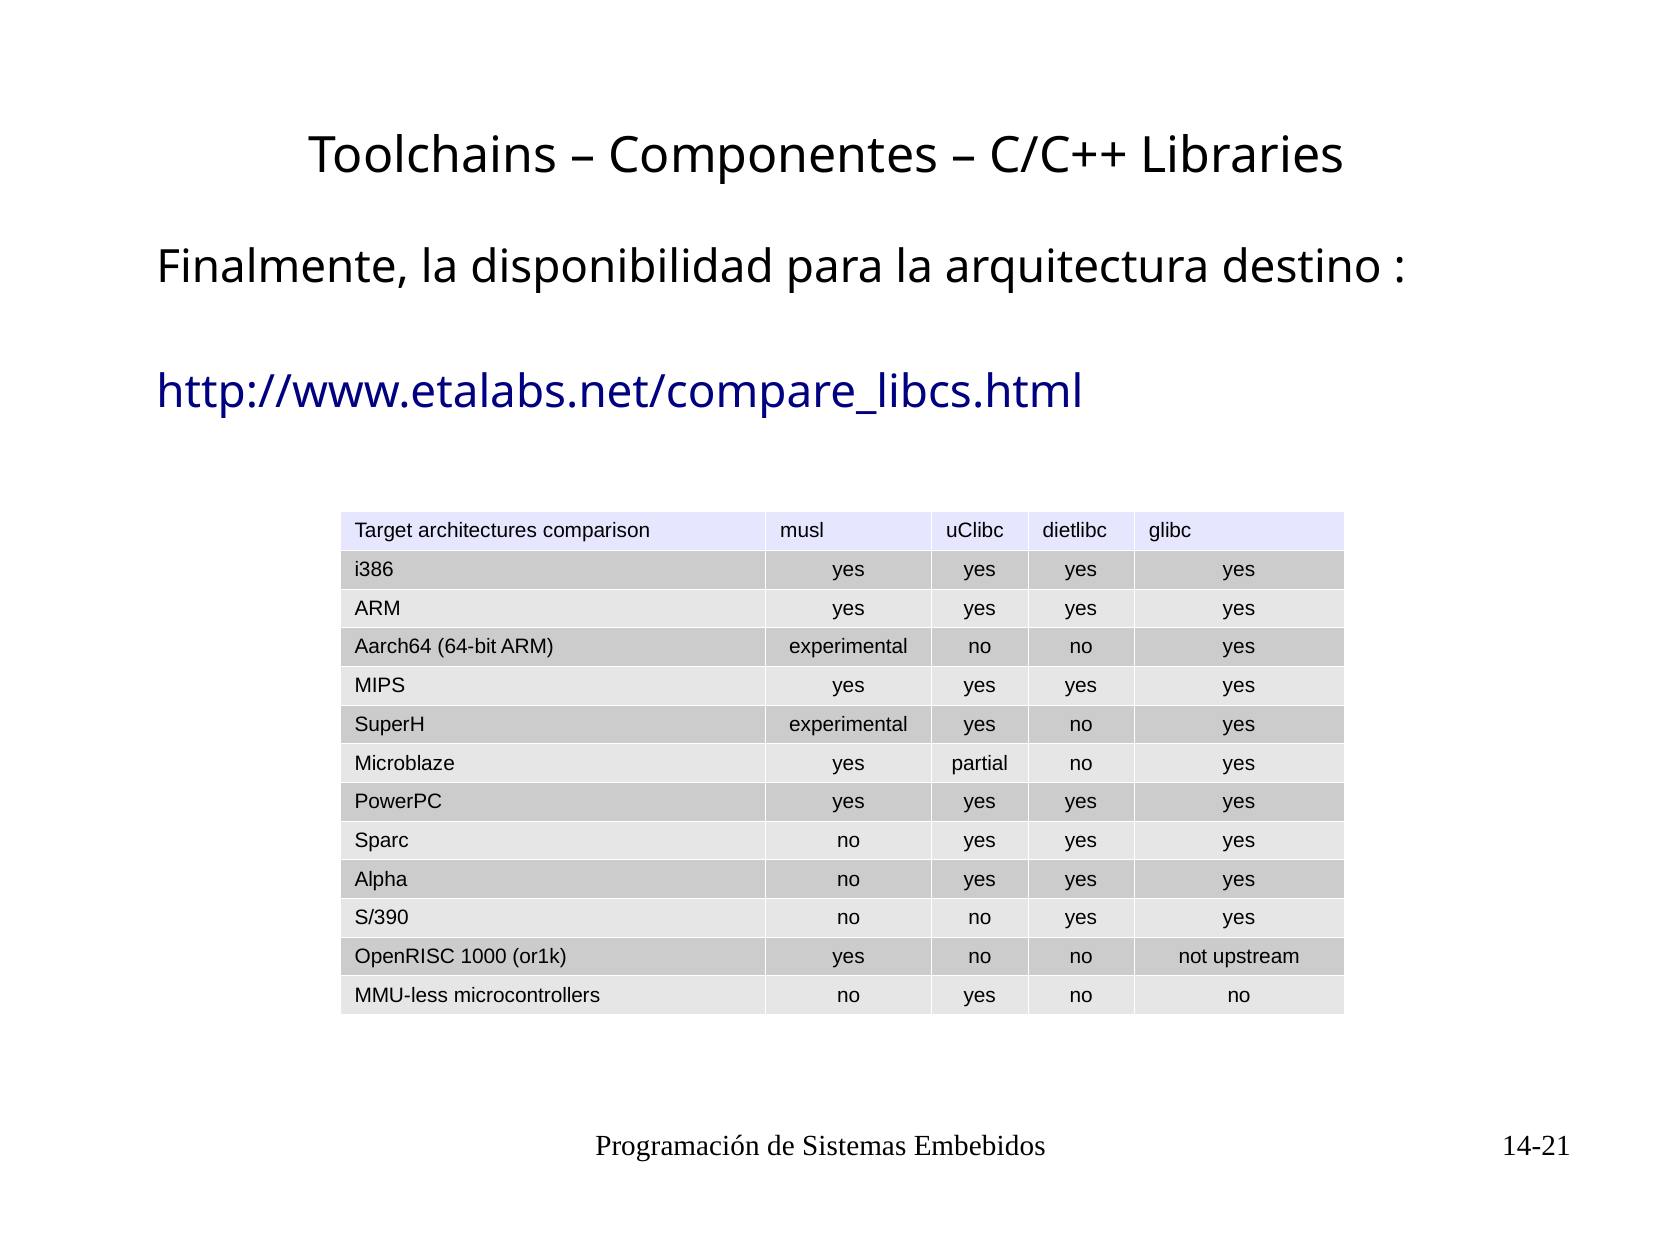

# Toolchains – Componentes – C/C++ Libraries
Finalmente, la disponibilidad para la arquitectura destino :
http://www.etalabs.net/compare_libcs.html
| Target architectures comparison | musl | uClibc | dietlibc | glibc |
| --- | --- | --- | --- | --- |
| i386 | yes | yes | yes | yes |
| ARM | yes | yes | yes | yes |
| Aarch64 (64-bit ARM) | experimental | no | no | yes |
| MIPS | yes | yes | yes | yes |
| SuperH | experimental | yes | no | yes |
| Microblaze | yes | partial | no | yes |
| PowerPC | yes | yes | yes | yes |
| Sparc | no | yes | yes | yes |
| Alpha | no | yes | yes | yes |
| S/390 | no | no | yes | yes |
| OpenRISC 1000 (or1k) | yes | no | no | not upstream |
| MMU-less microcontrollers | no | yes | no | no |
Programación de Sistemas Embebidos
14